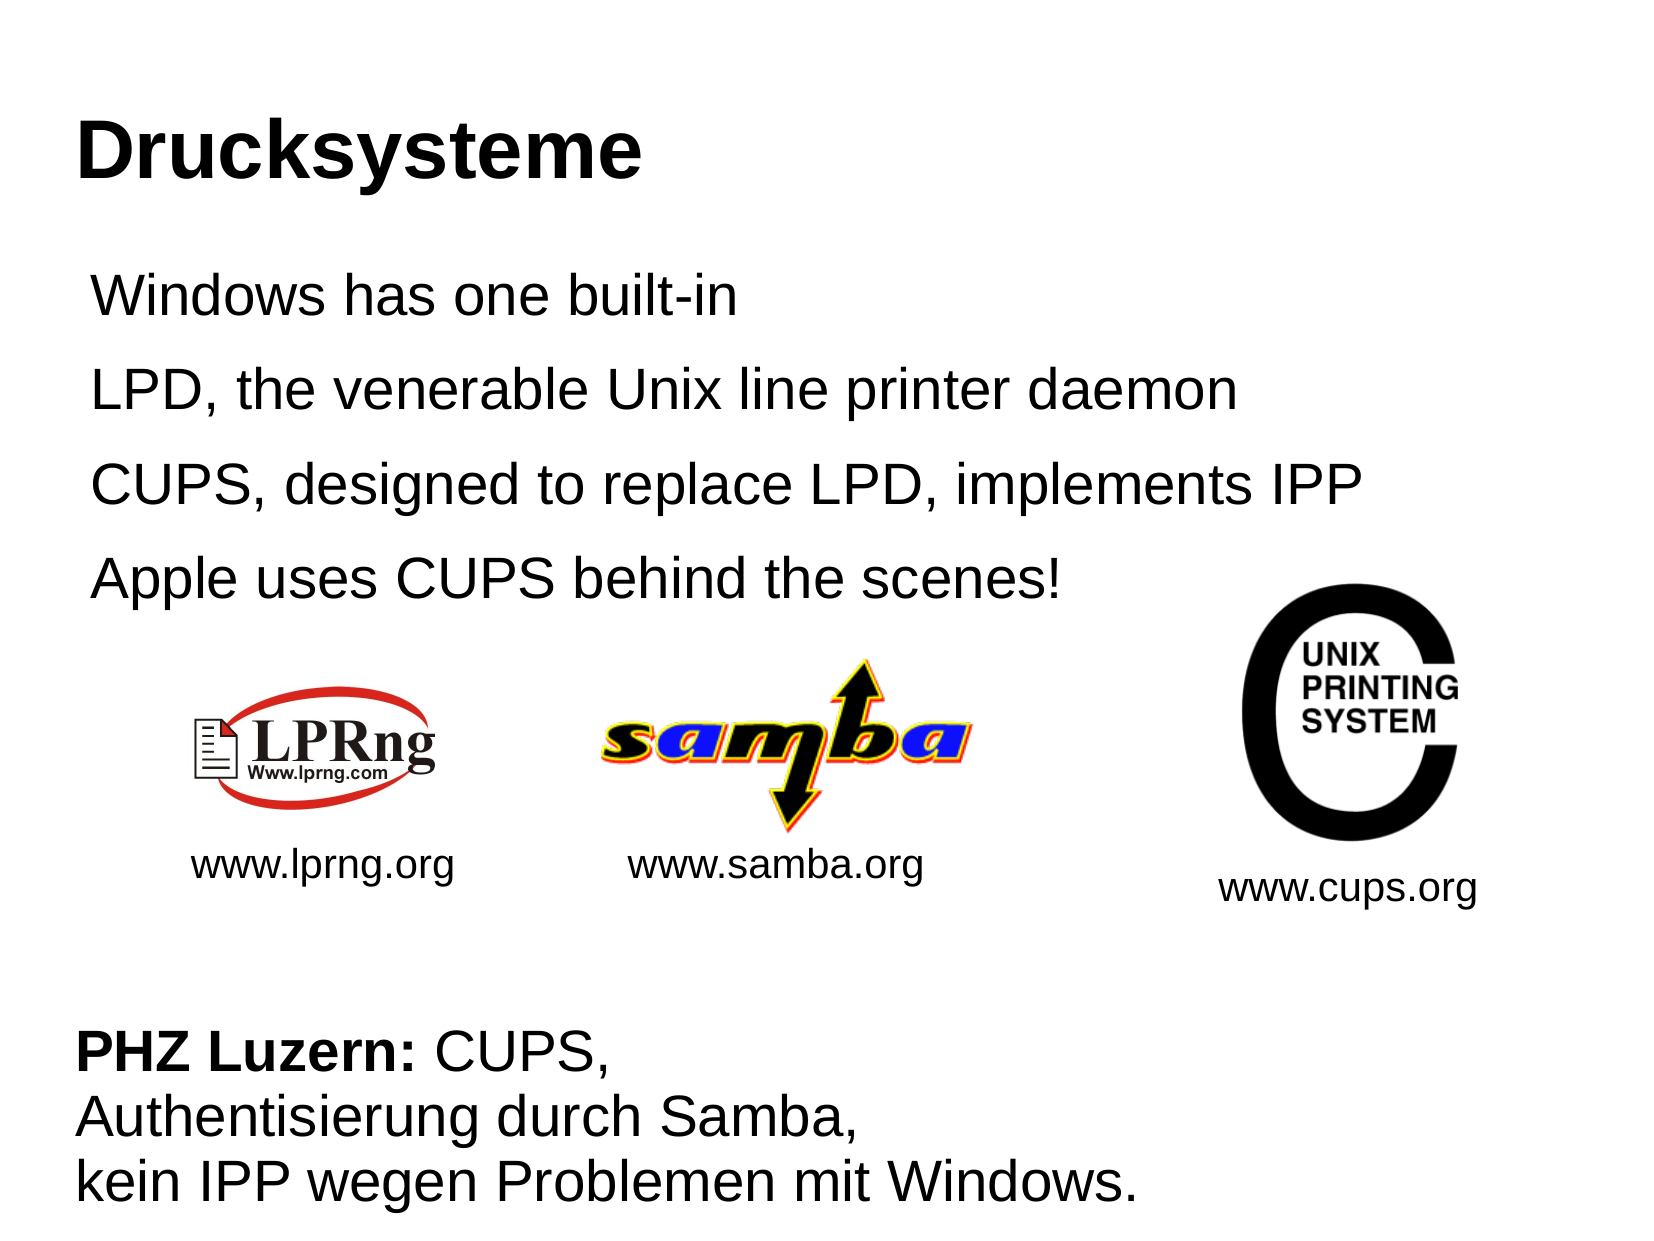

# Drucksysteme
Windows has one built-in
LPD, the venerable Unix line printer daemon
CUPS, designed to replace LPD, implements IPP
Apple uses CUPS behind the scenes!
PHZ Luzern: CUPS,
Authentisierung durch Samba,
kein IPP wegen Problemen mit Windows.
www.lprng.org
www.samba.org
www.cups.org